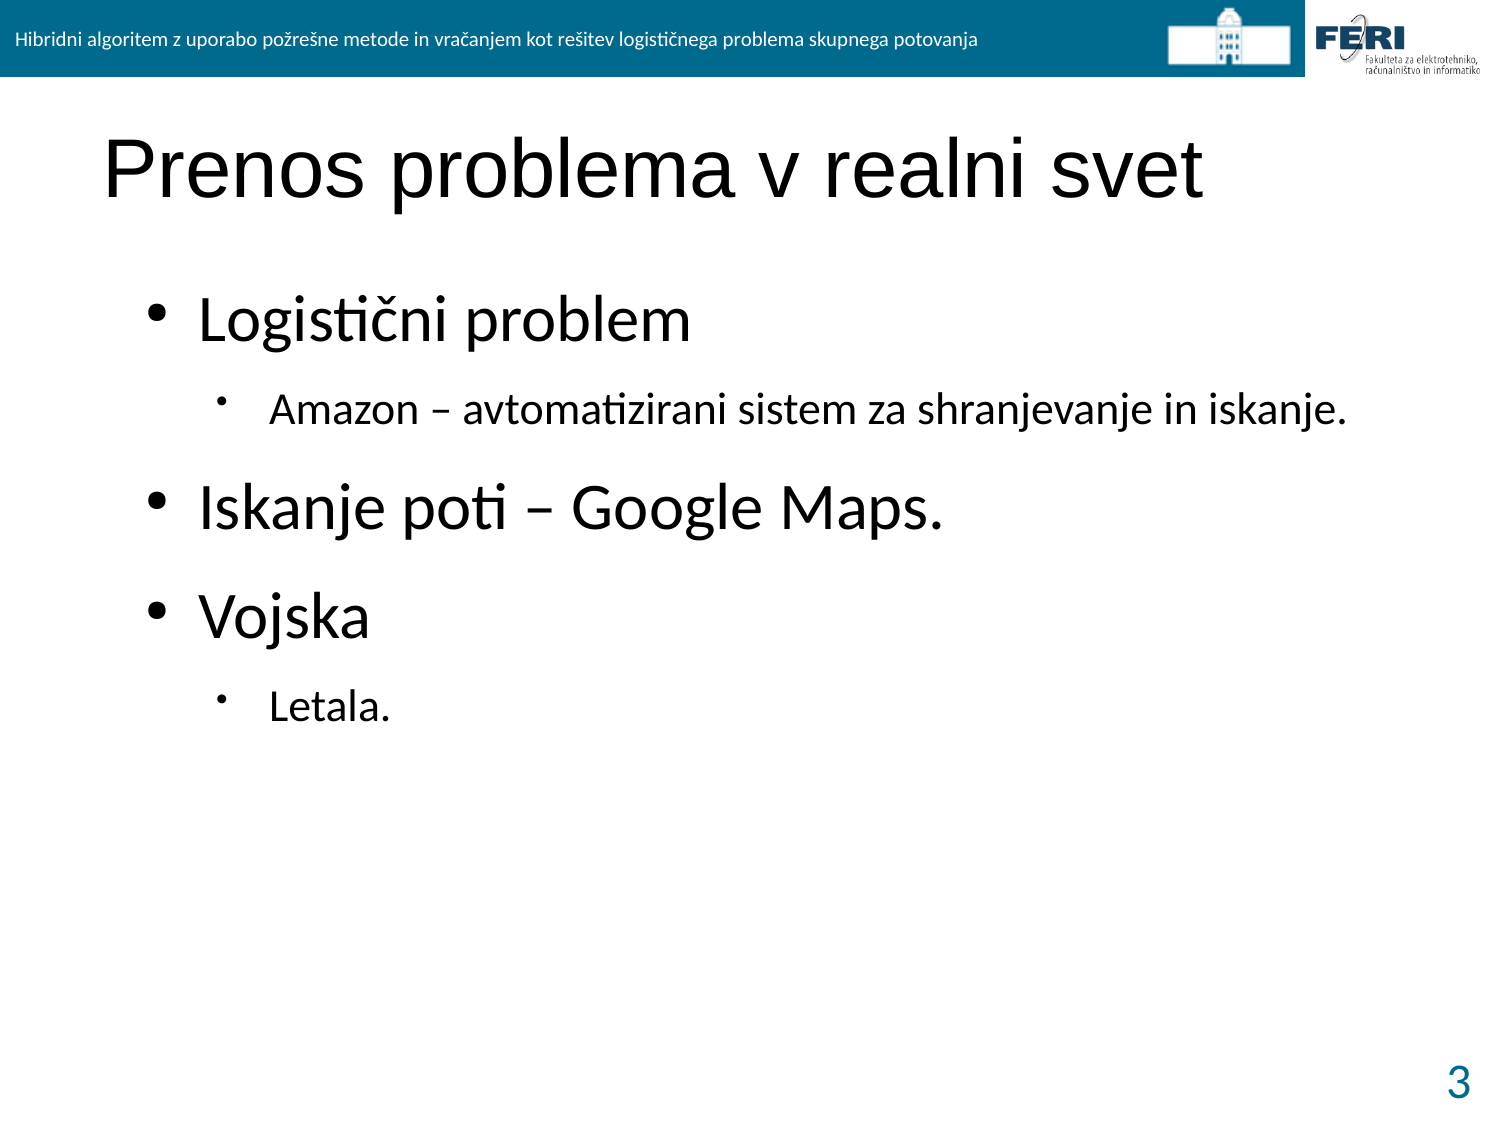

Hibridni algoritem z uporabo požrešne metode in vračanjem kot rešitev logističnega problema skupnega potovanja
Prenos problema v realni svet
# Logistični problem
Amazon – avtomatizirani sistem za shranjevanje in iskanje.
Iskanje poti – Google Maps.
Vojska
Letala.